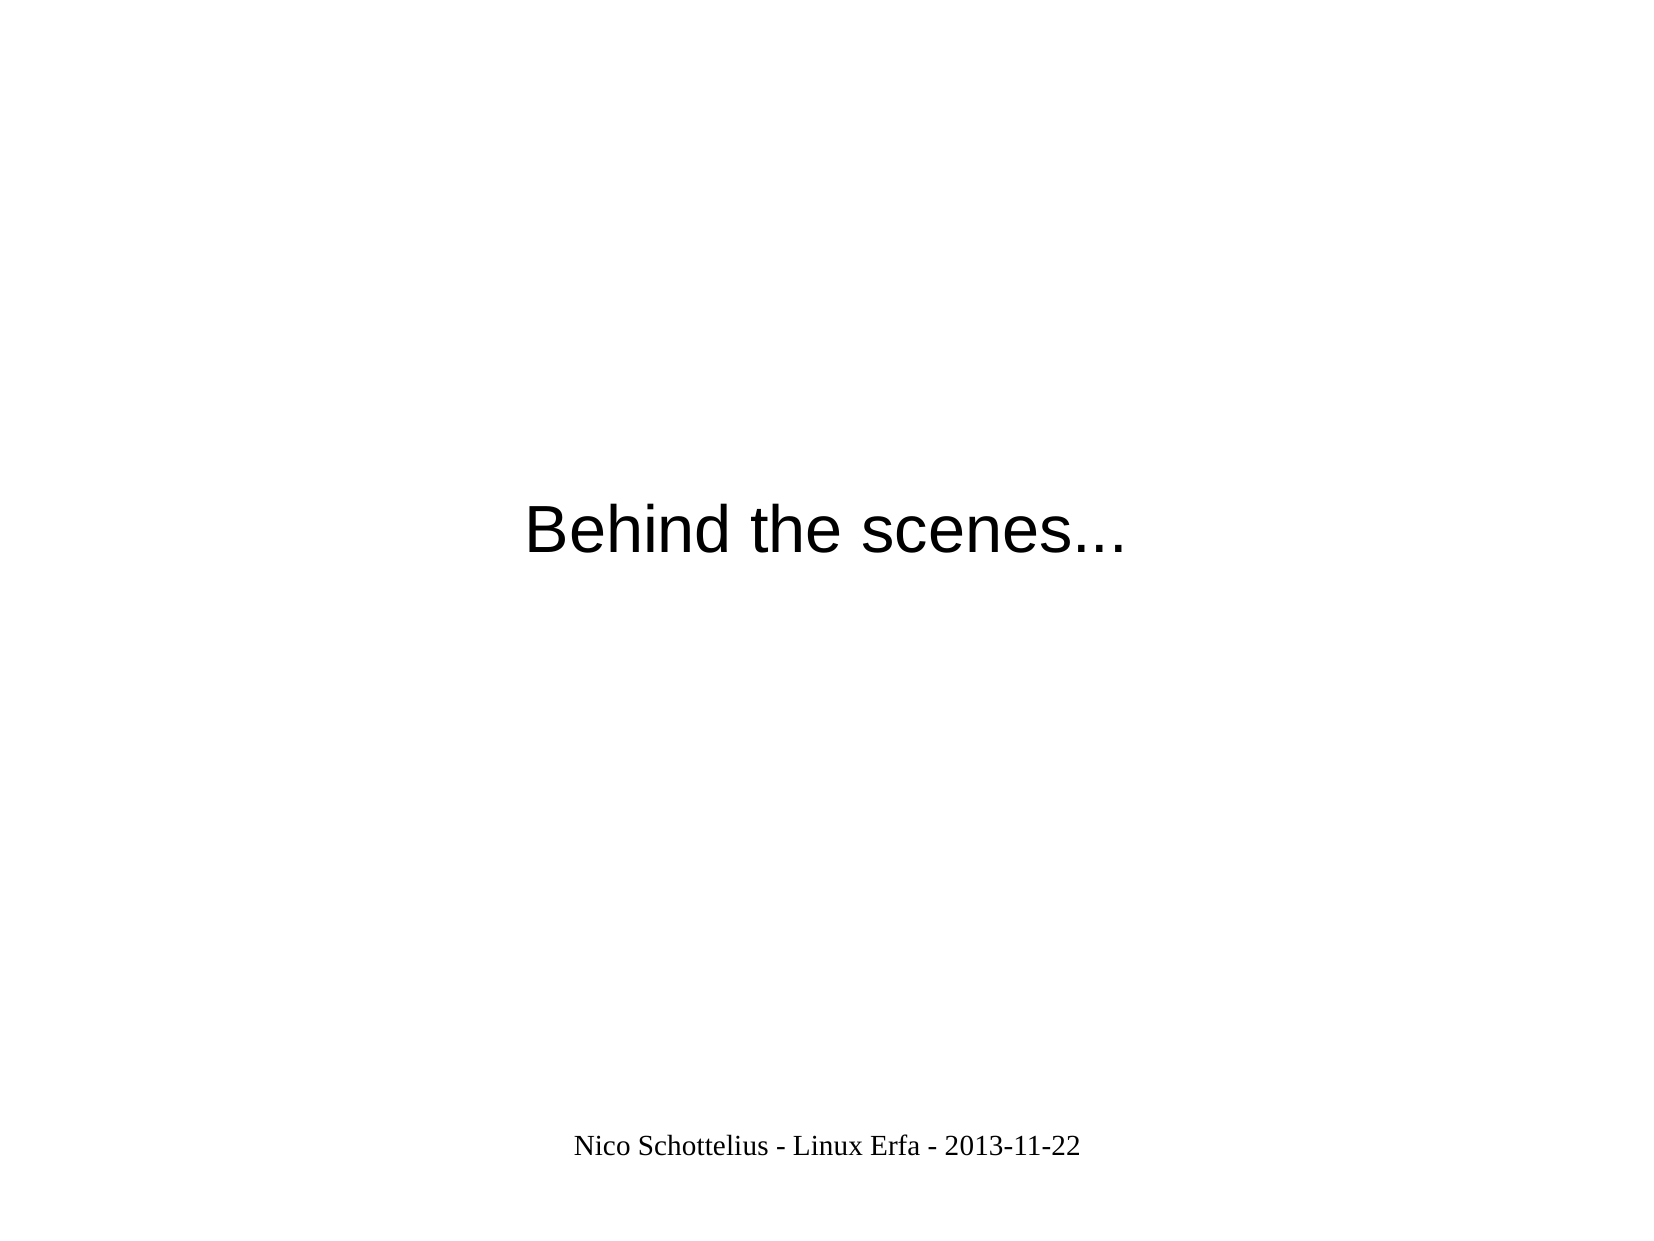

# Behind the scenes...
Nico Schottelius - Linux Erfa - 2013-11-22